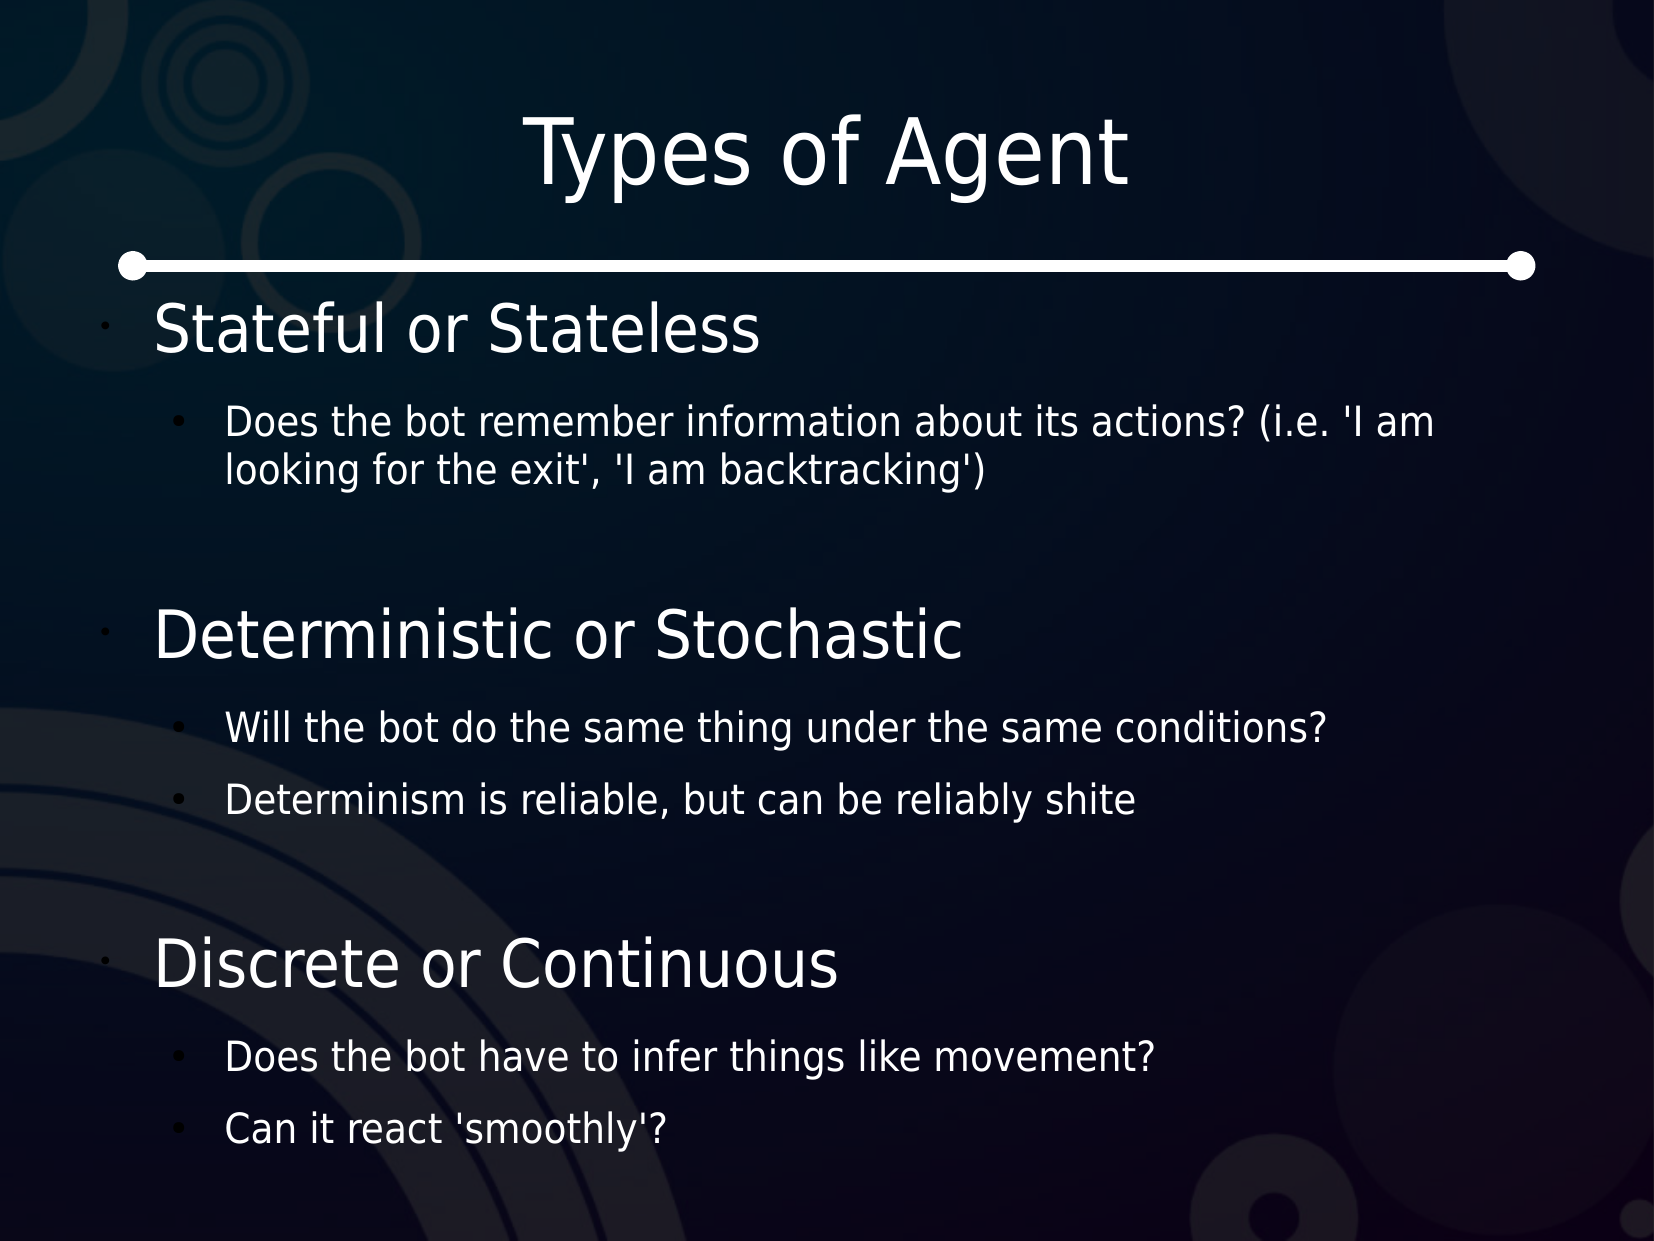

# Types of Agent
Stateful or Stateless
Does the bot remember information about its actions? (i.e. 'I am looking for the exit', 'I am backtracking')
Deterministic or Stochastic
Will the bot do the same thing under the same conditions?
Determinism is reliable, but can be reliably shite
Discrete or Continuous
Does the bot have to infer things like movement?
Can it react 'smoothly'?